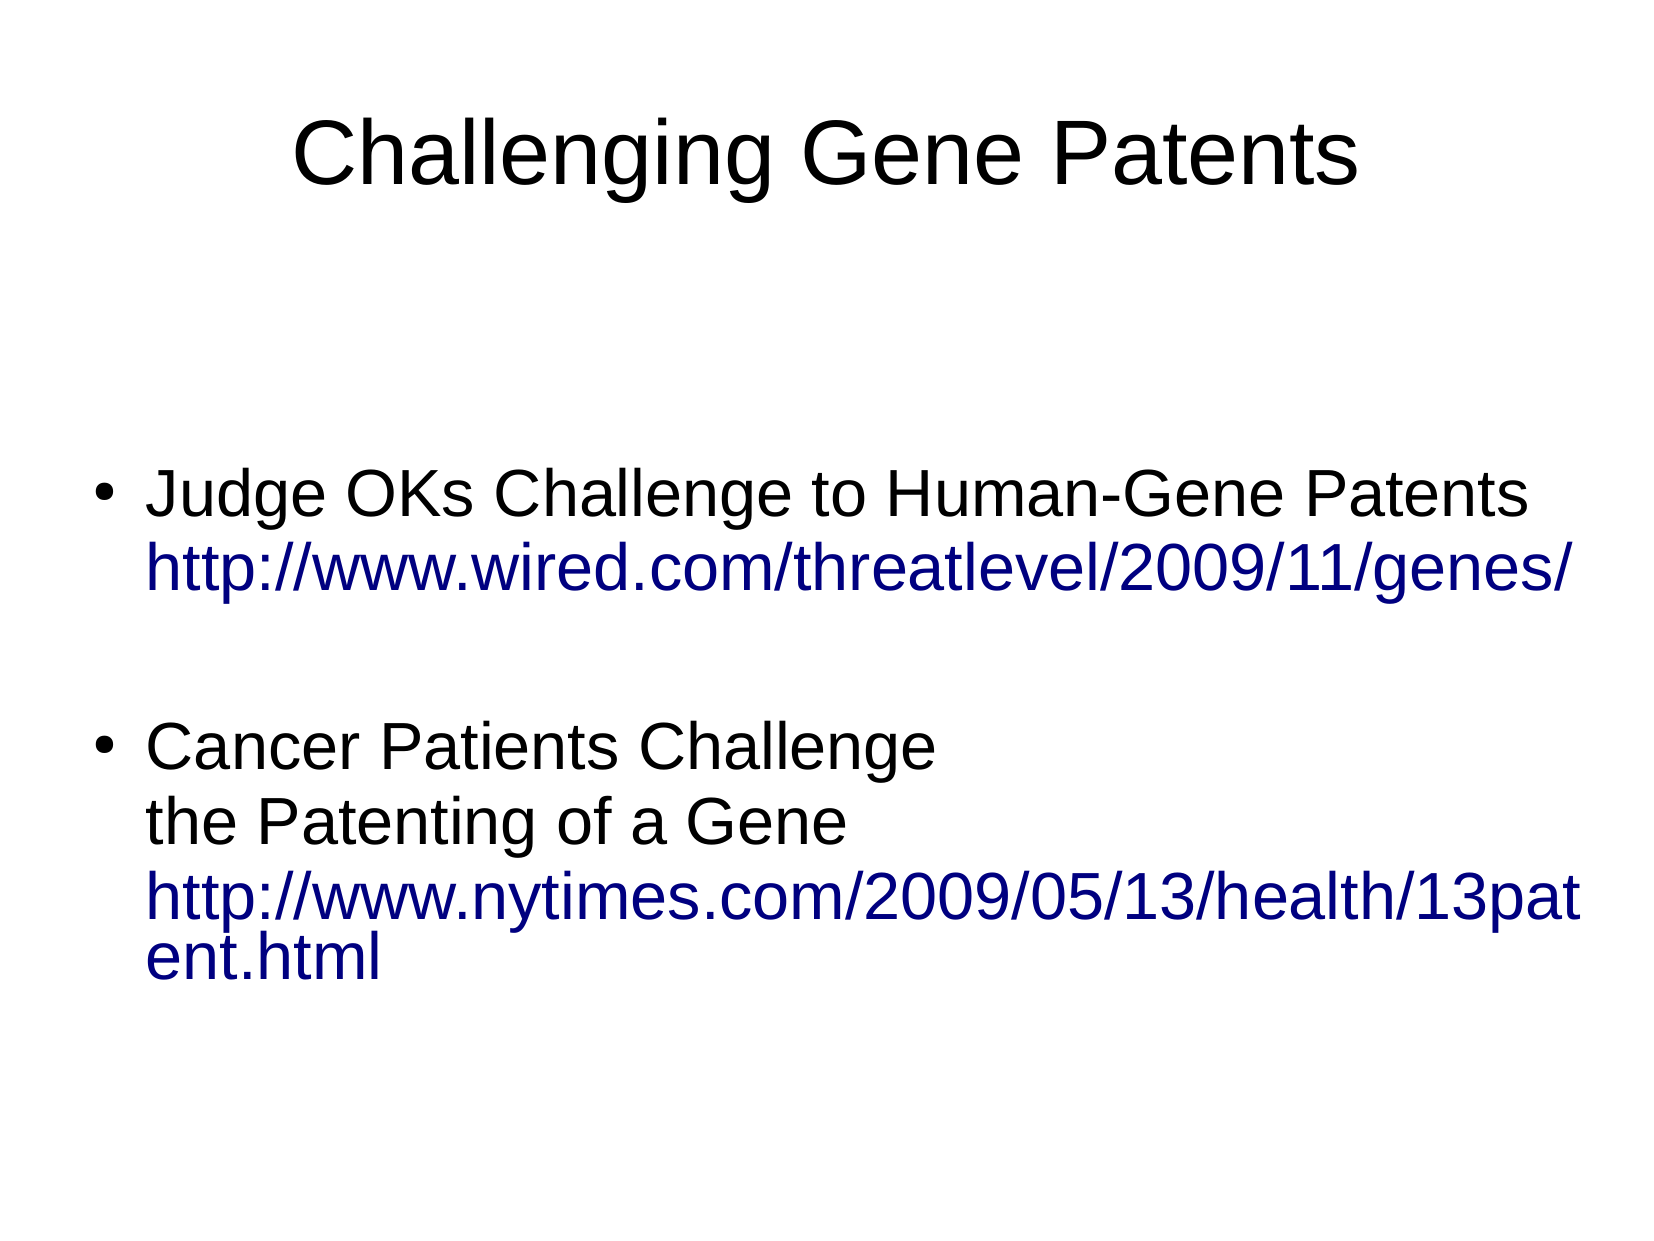

# Challenging Gene Patents
Judge OKs Challenge to Human-Gene Patentshttp://www.wired.com/threatlevel/2009/11/genes/
Cancer Patients Challenge
the Patenting of a Gene http://www.nytimes.com/2009/05/13/health/13patent.html